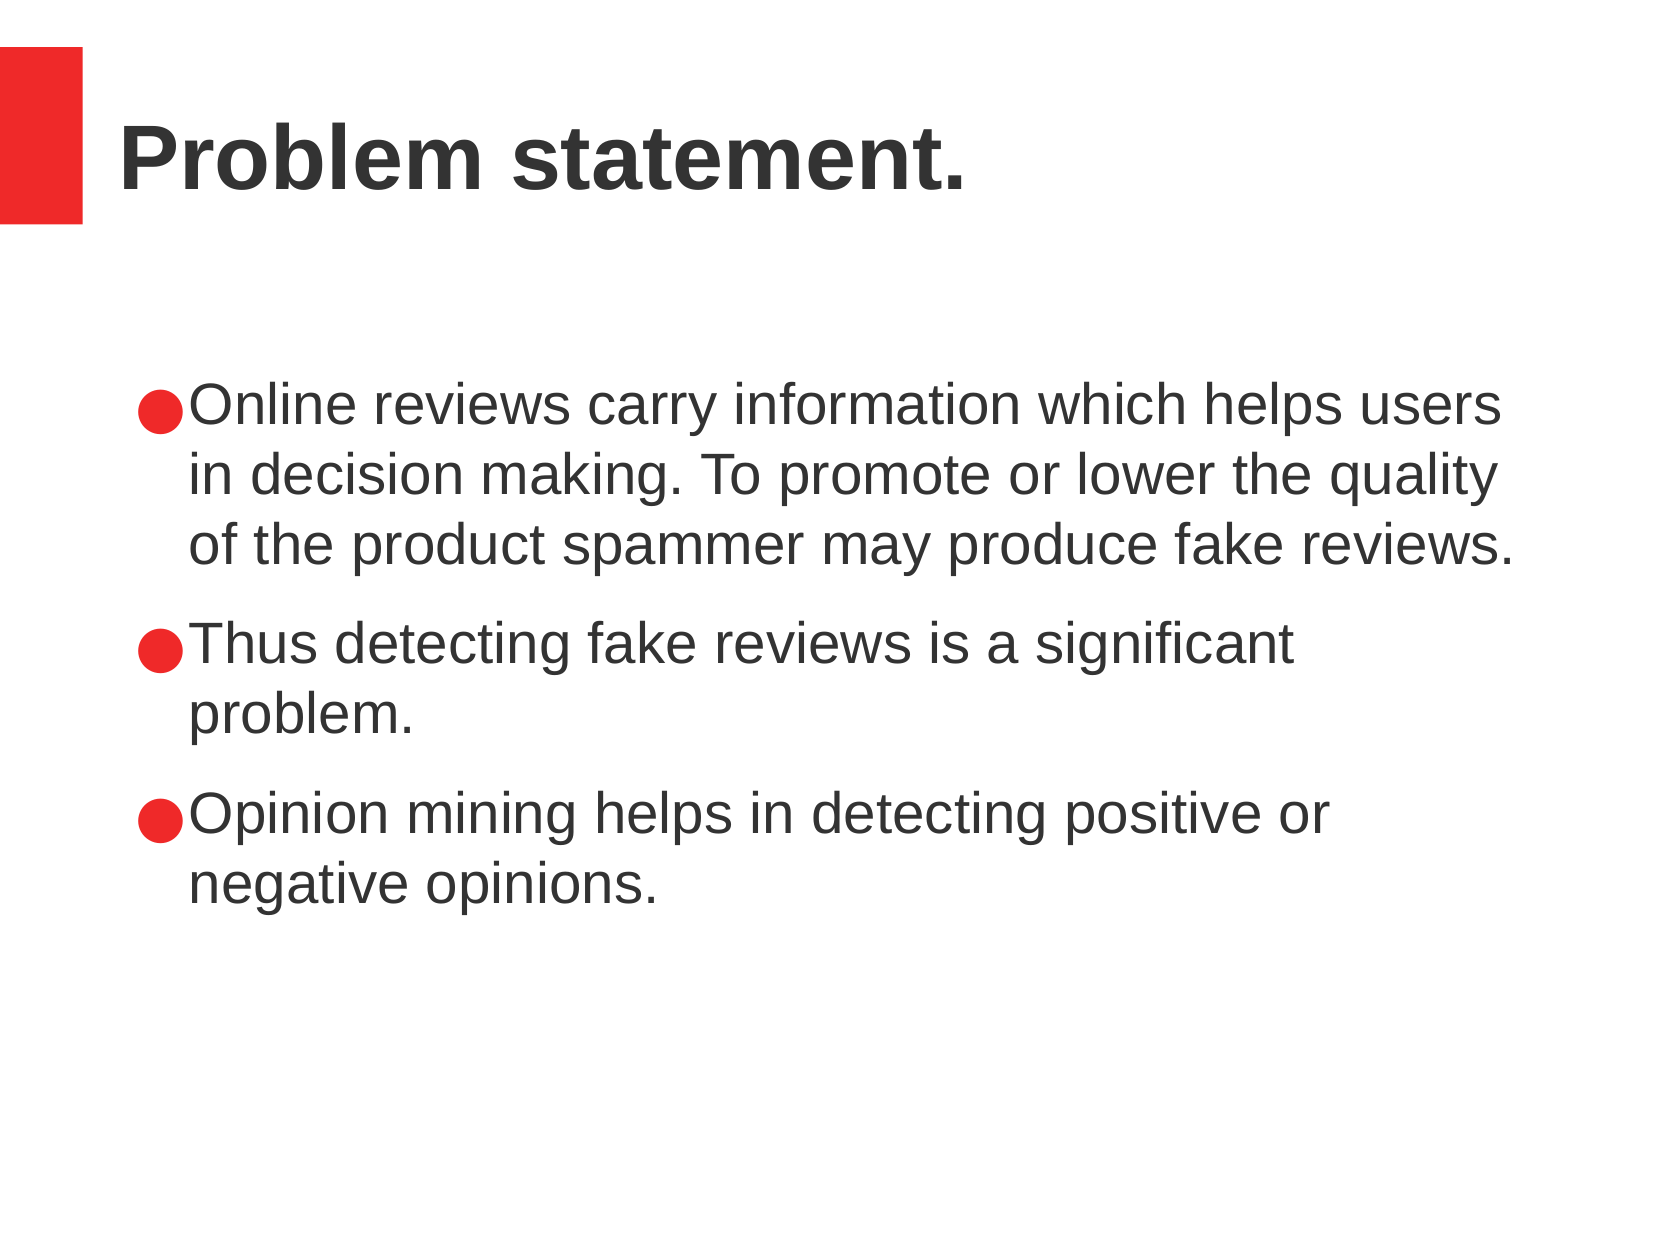

Problem statement.
Online reviews carry information which helps users in decision making. To promote or lower the quality of the product spammer may produce fake reviews.
Thus detecting fake reviews is a significant problem.
Opinion mining helps in detecting positive or negative opinions.